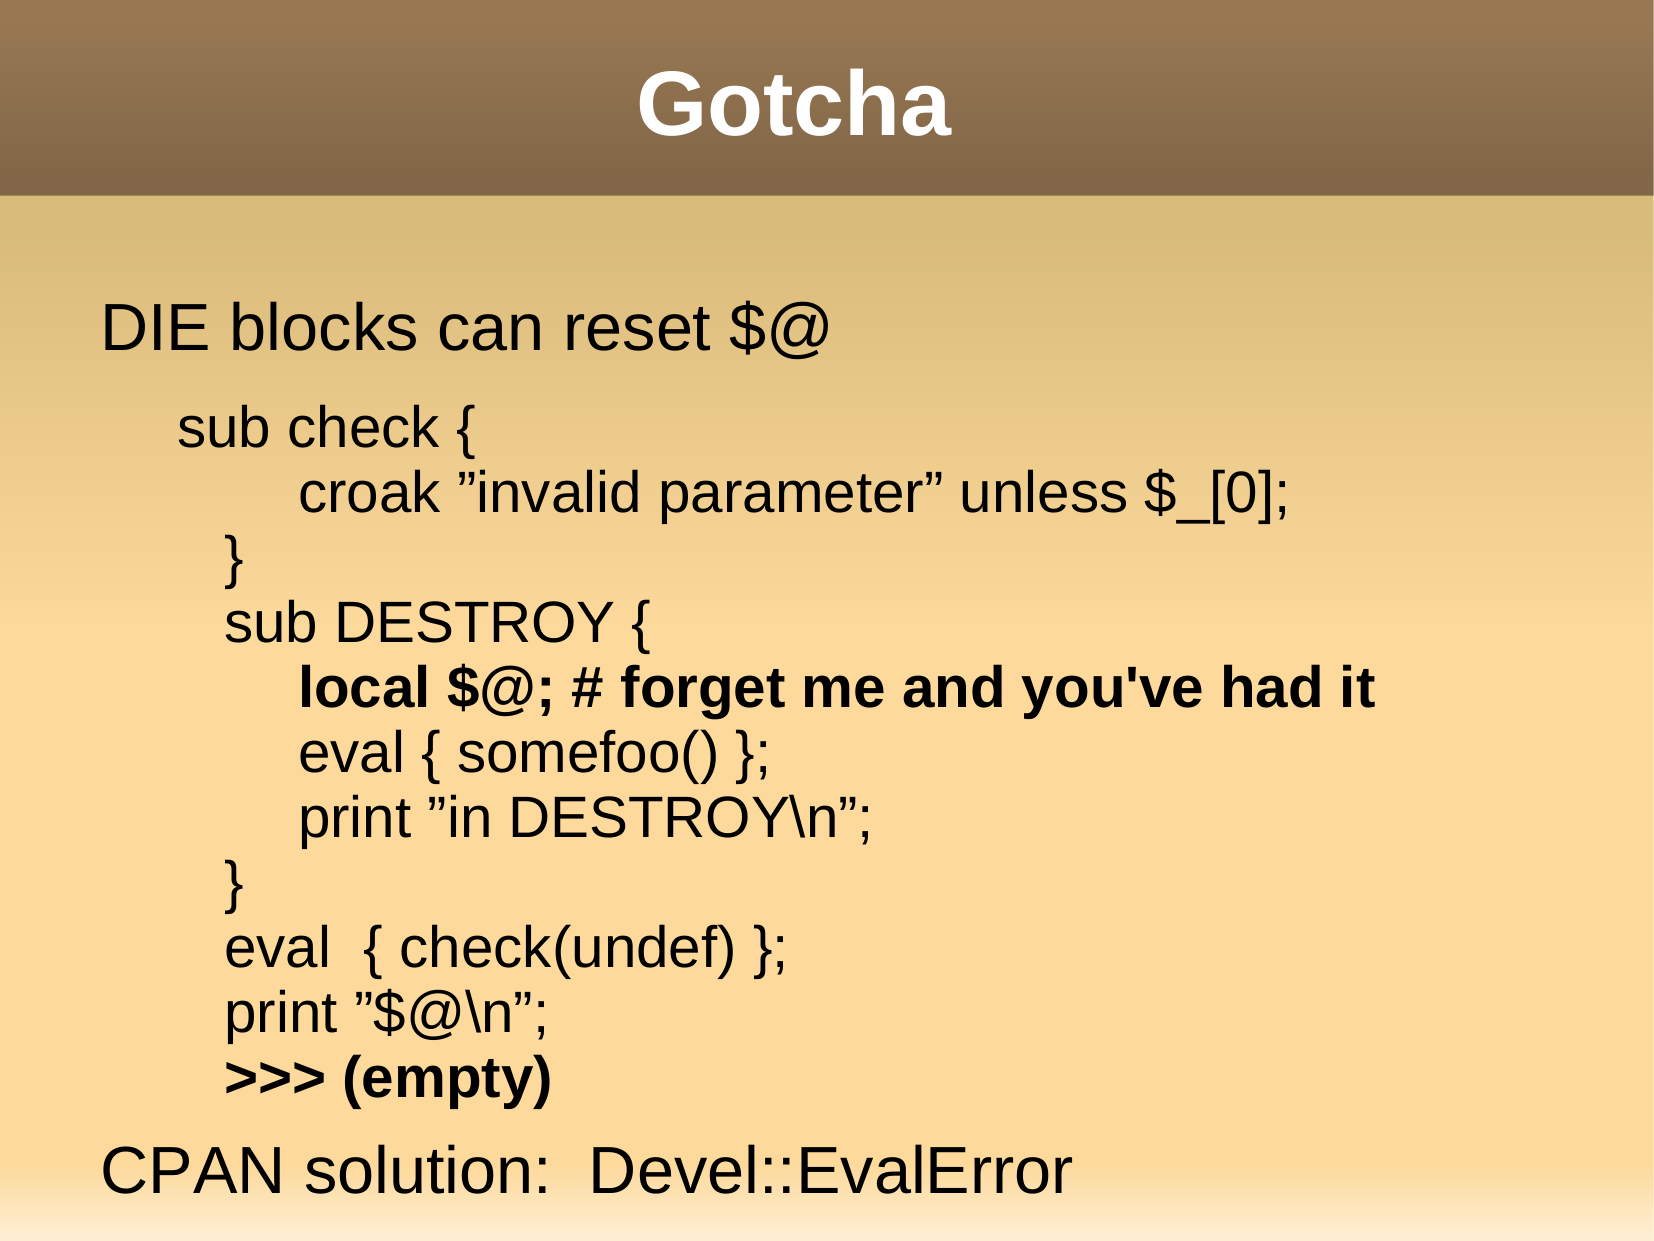

# Gotcha
DIE blocks can reset $@
sub check {
	croak ”invalid parameter” unless $_[0];
}
sub DESTROY {
	local $@; # forget me and you've had it
	eval { somefoo() };
	print ”in DESTROY\n”;
}
eval { check(undef) };
print ”$@\n”;
>>> (empty)
CPAN solution: Devel::EvalError